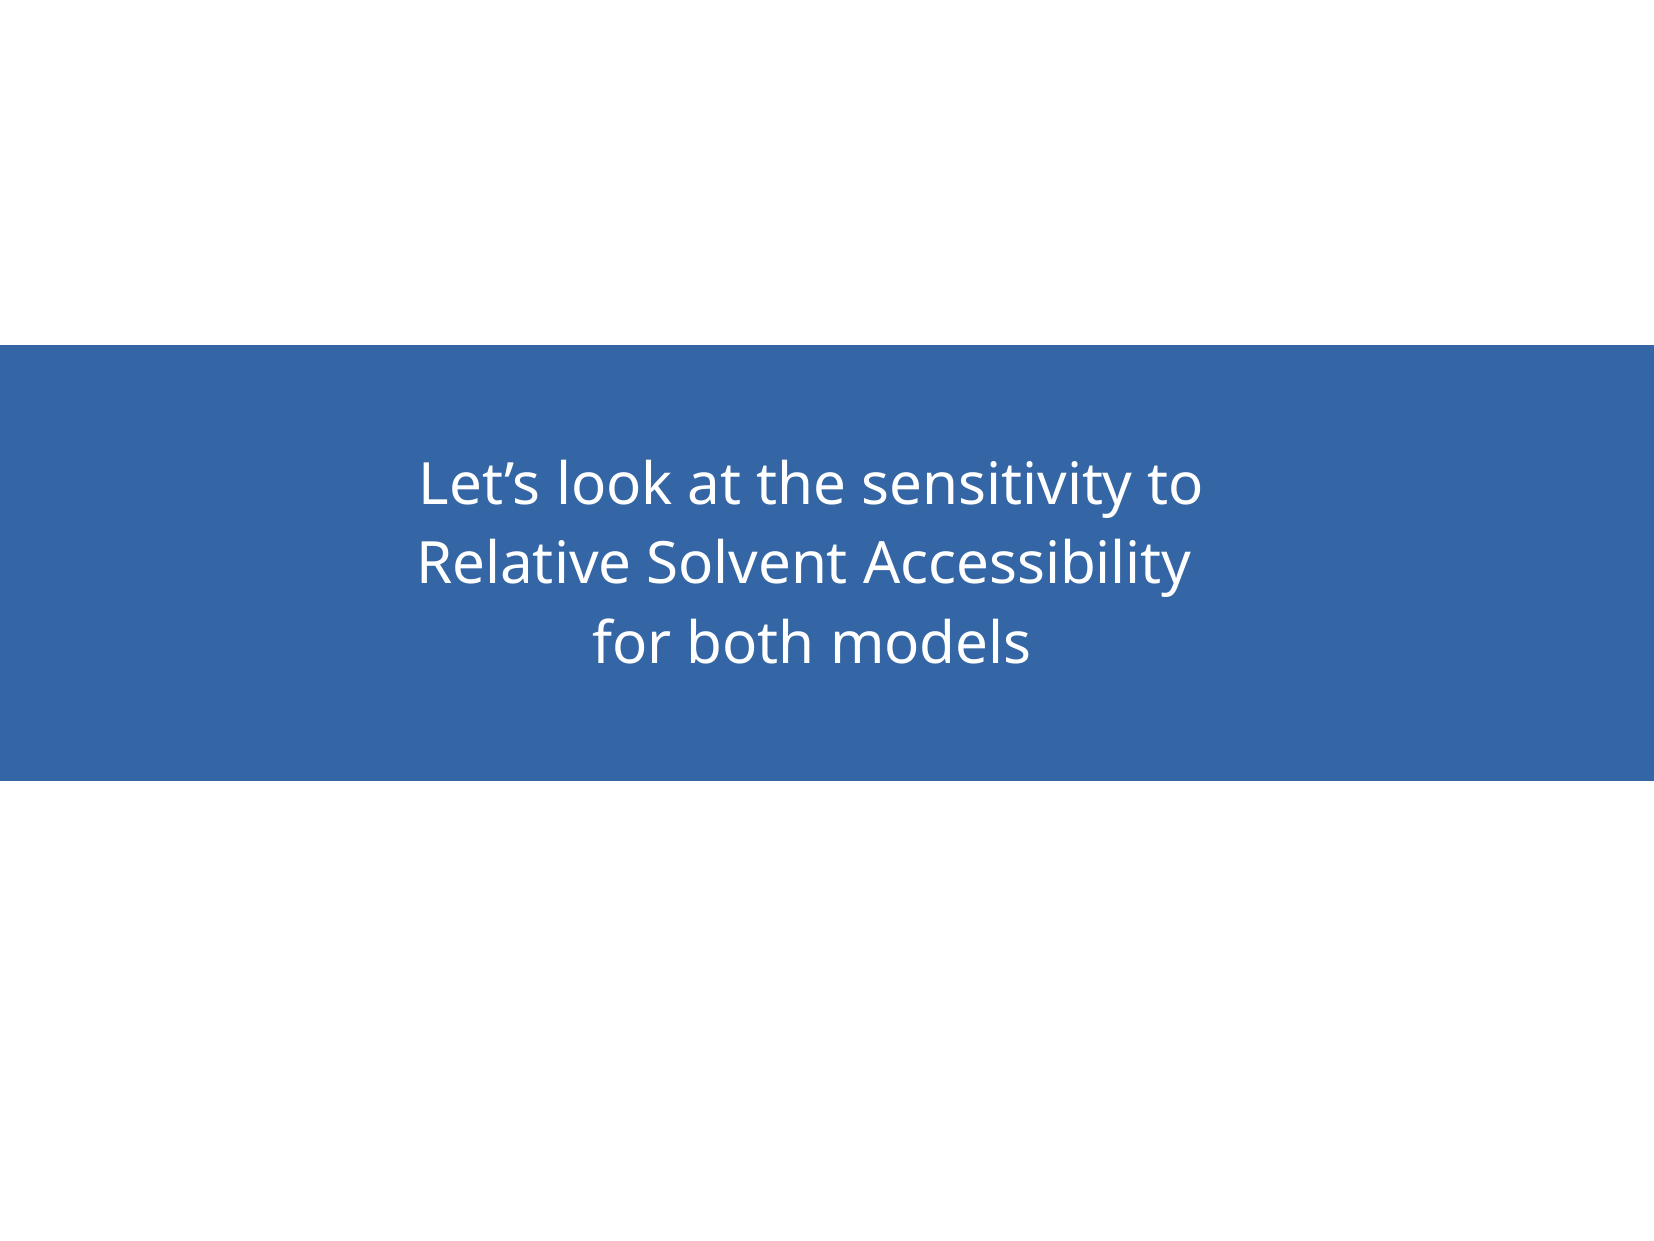

Let’s look at the sensitivity to
Relative Solvent Accessibility
for both models